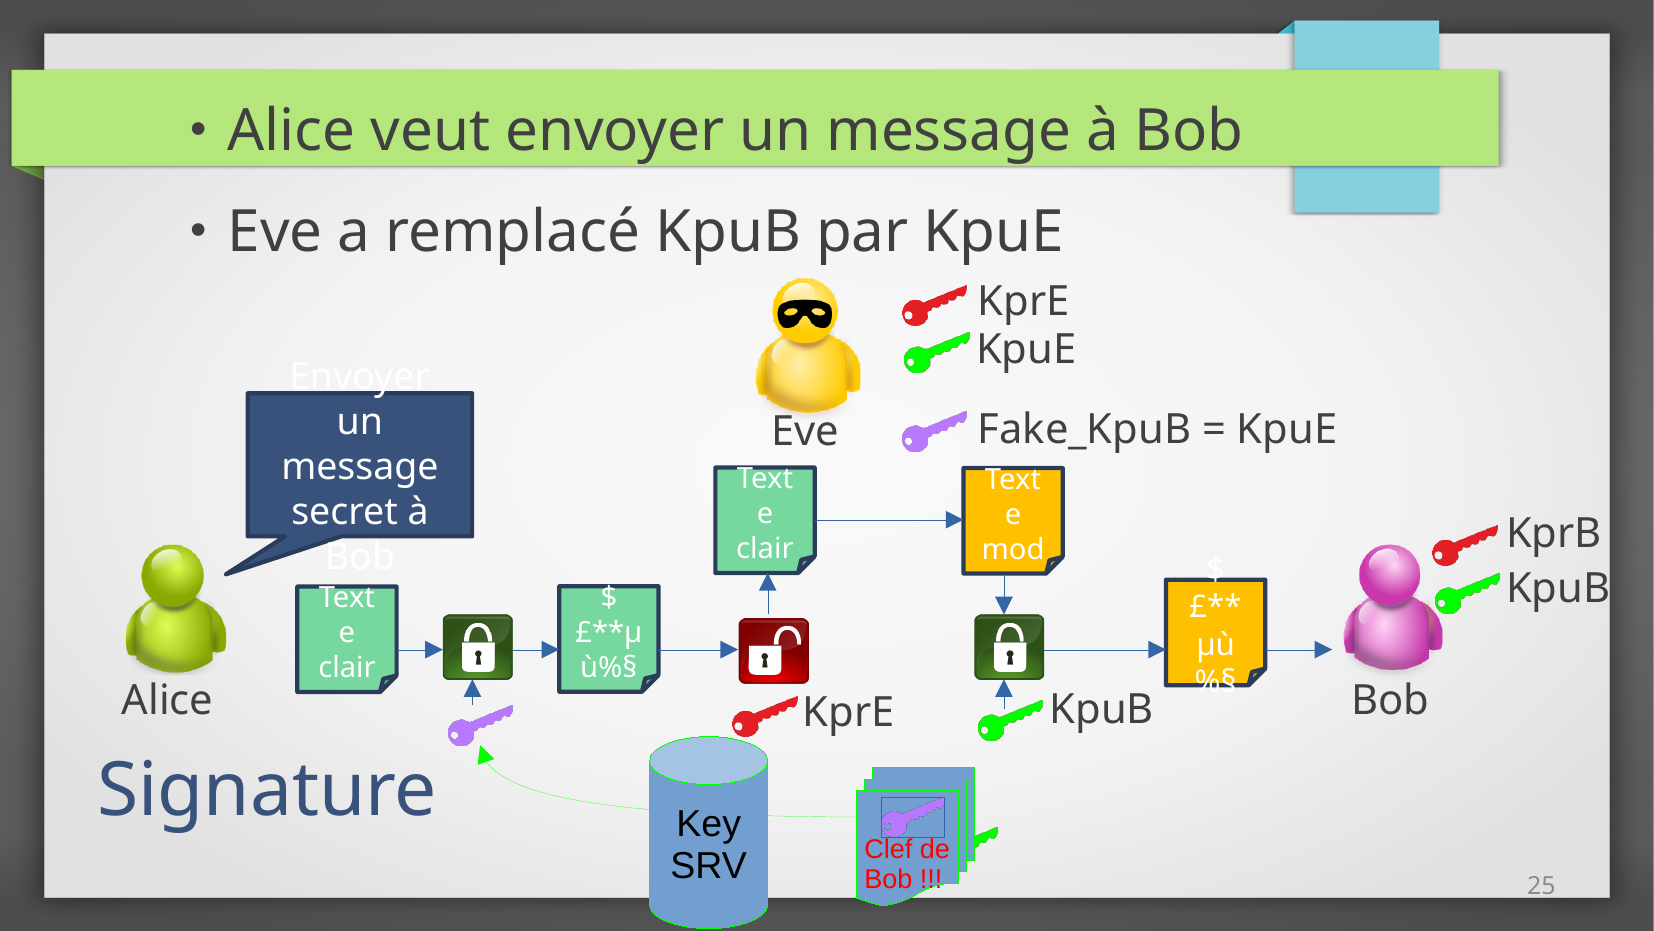

Alice veut envoyer un message à Bob
Eve a remplacé KpuB par KpuE
KprE
KpuE
Envoyer un message secret à Bob
Fake_KpuB = KpuE
Eve
Texte
clair
Texte
mod
KprB
KpuB
$£**µù%§
$£**µù%§
Texte
clair
Alice
Bob
KpuB
KprE
Signature
Key SRV
Clef de Bob !!!